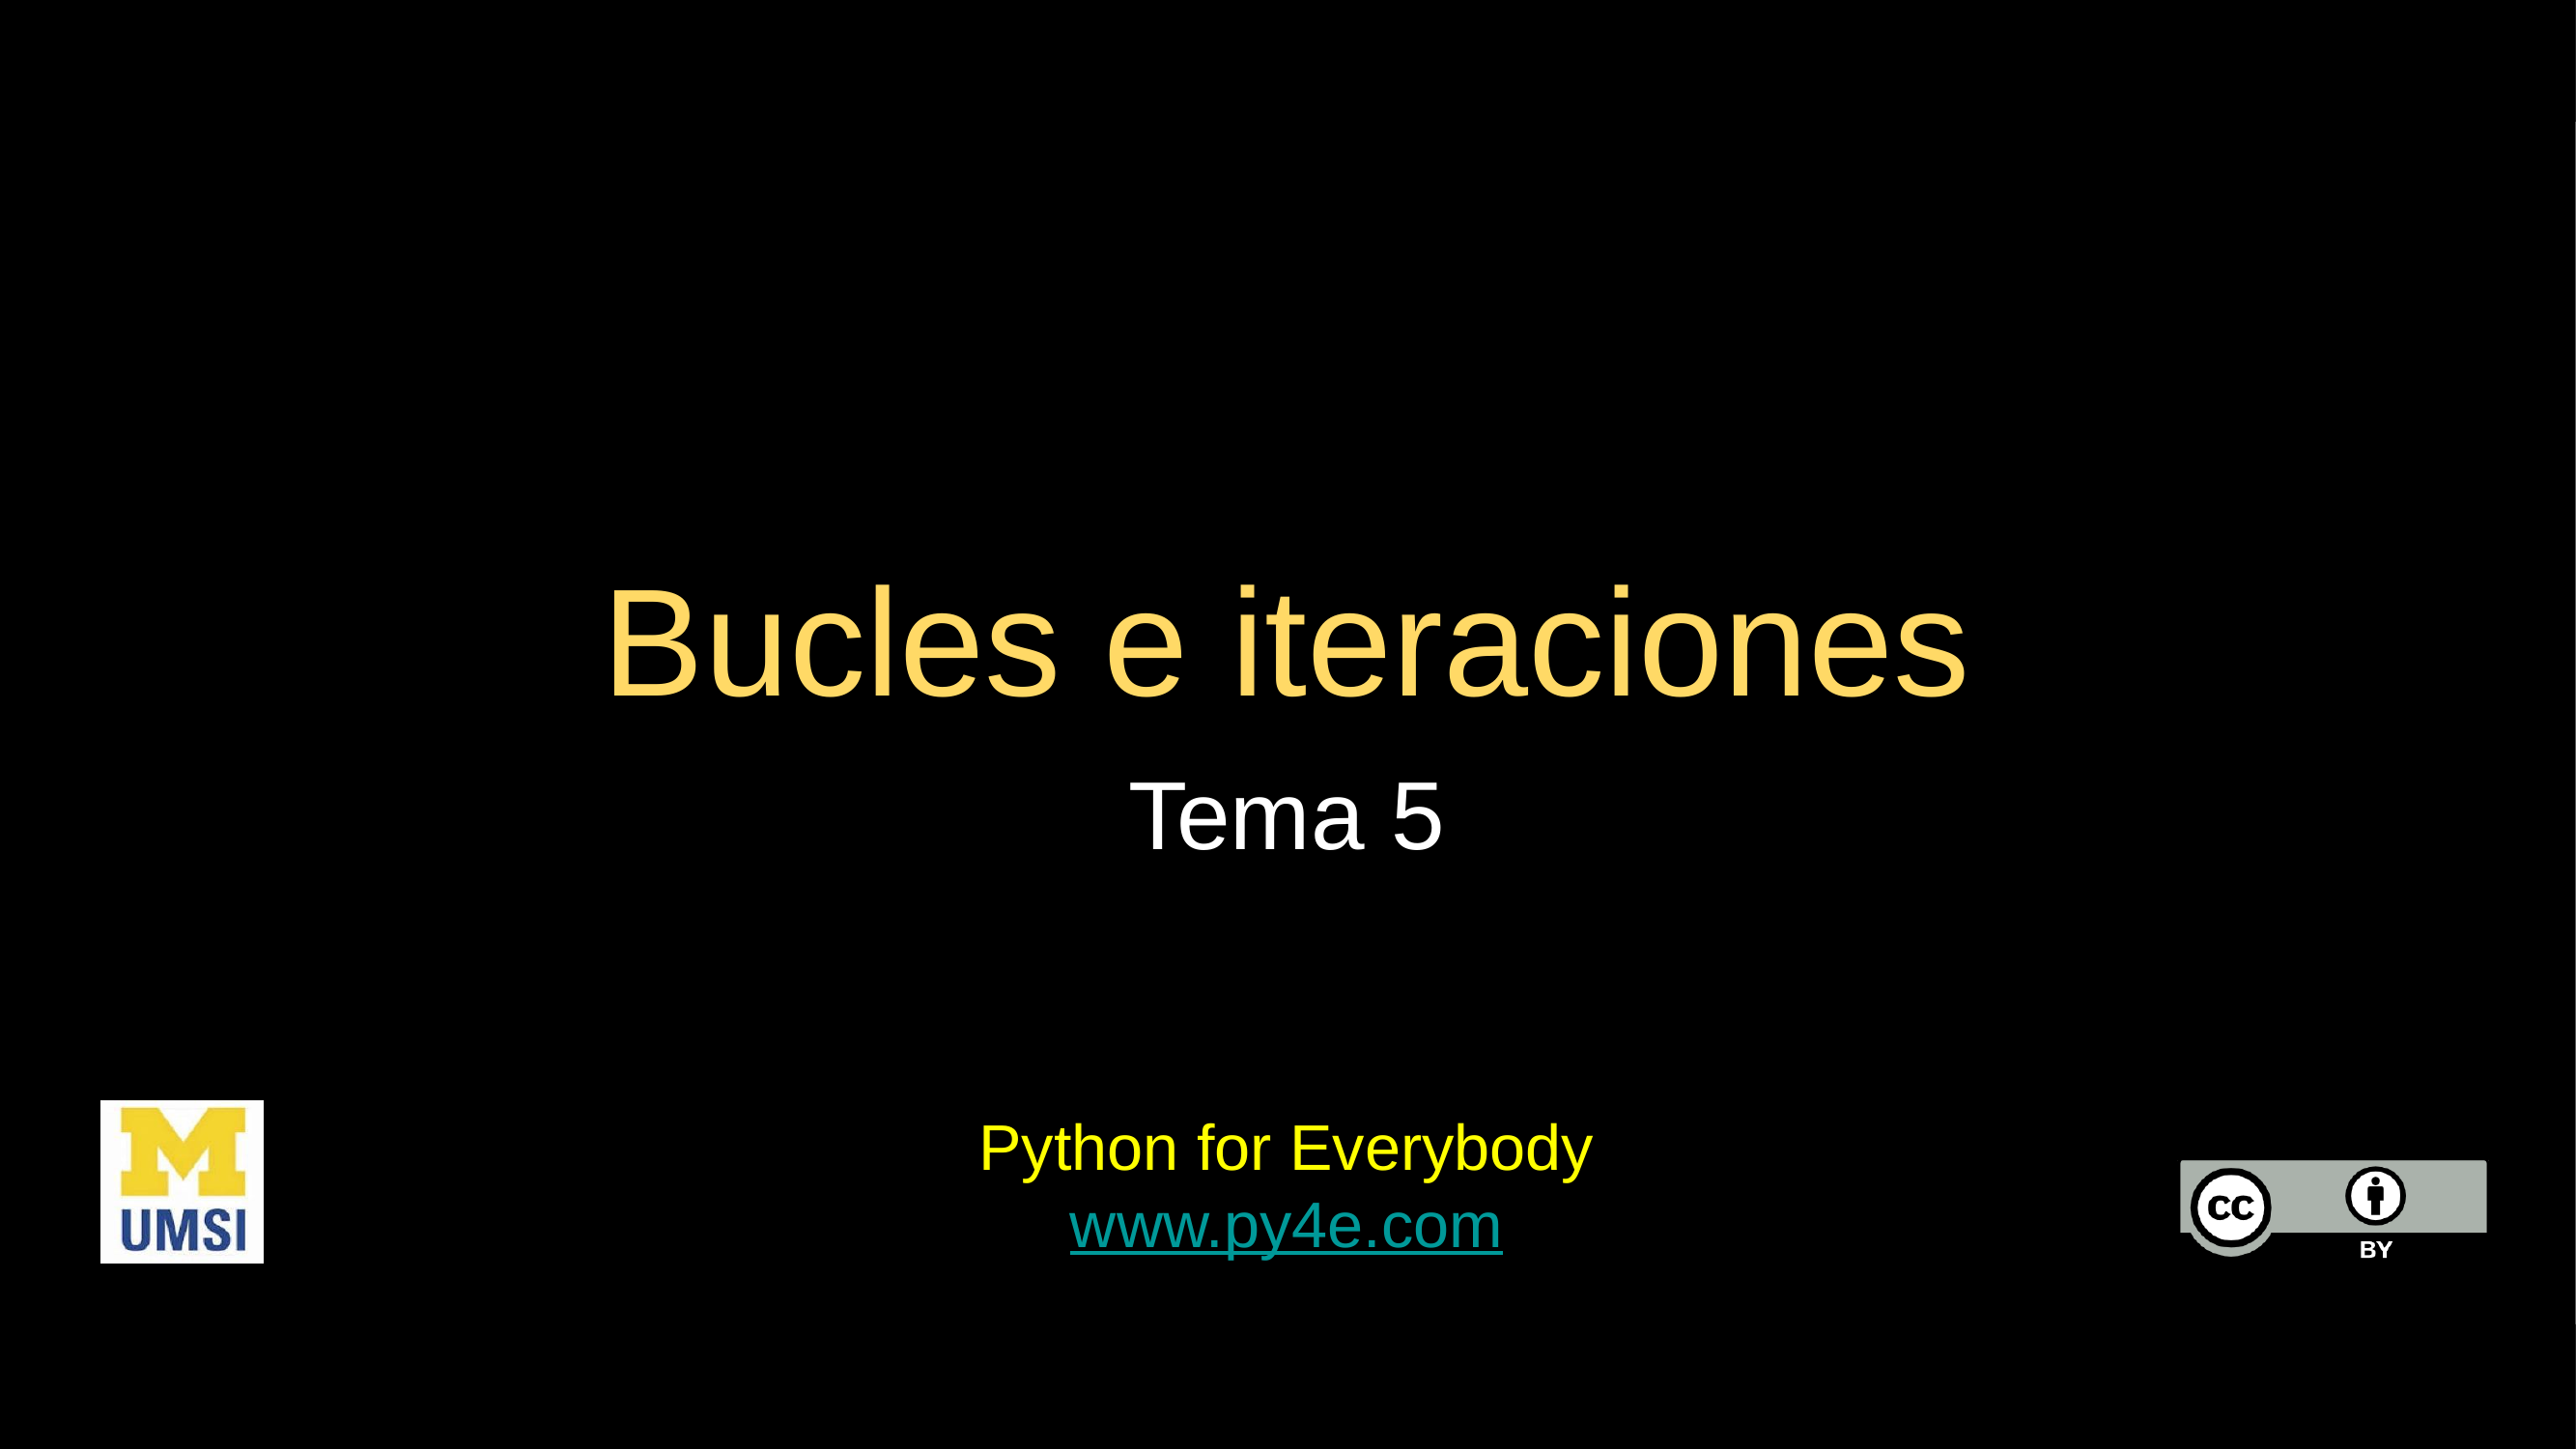

# Bucles e iteraciones
Tema 5
Python for Everybody
www.py4e.com